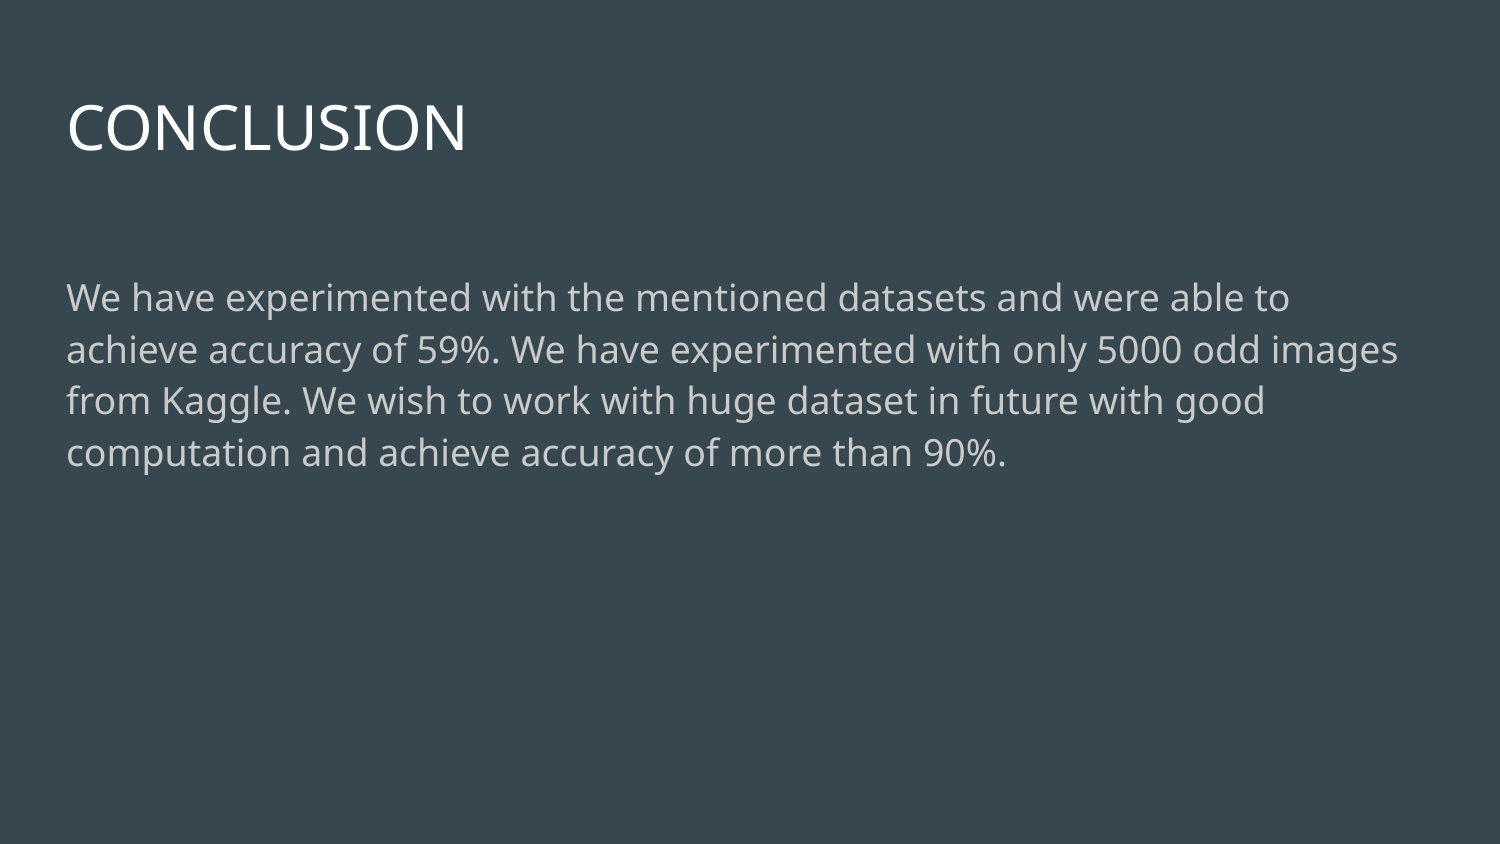

# CONCLUSION
We have experimented with the mentioned datasets and were able to achieve accuracy of 59%. We have experimented with only 5000 odd images from Kaggle. We wish to work with huge dataset in future with good computation and achieve accuracy of more than 90%.